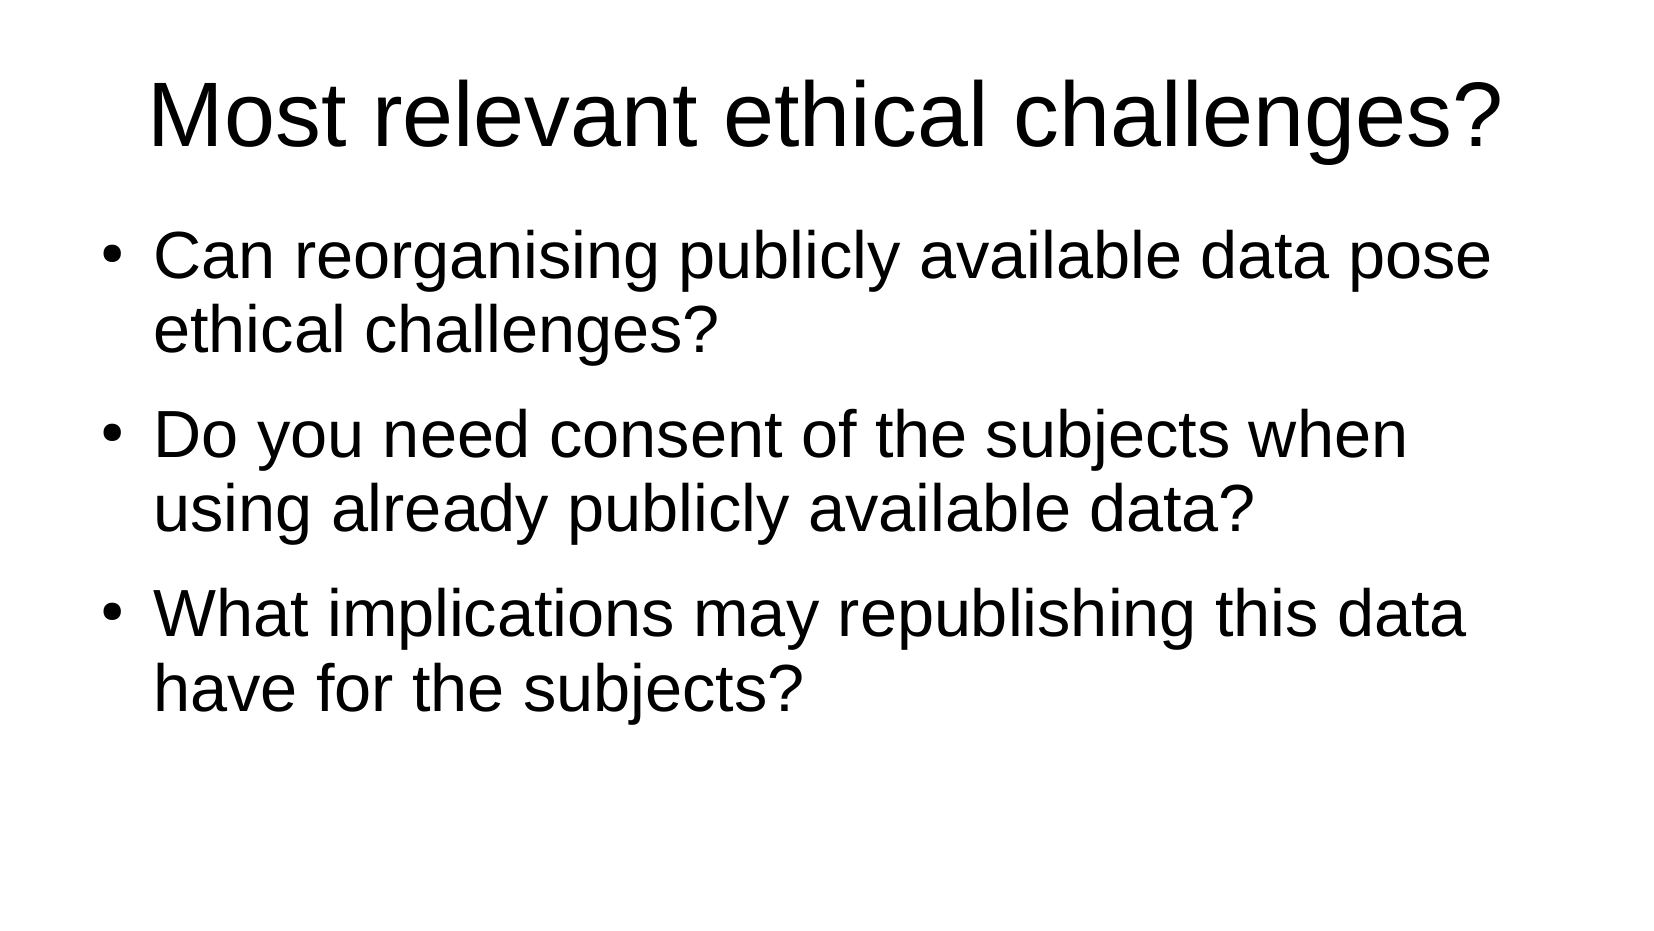

# Most relevant ethical challenges?
Can reorganising publicly available data pose ethical challenges?
Do you need consent of the subjects when using already publicly available data?
What implications may republishing this data have for the subjects?